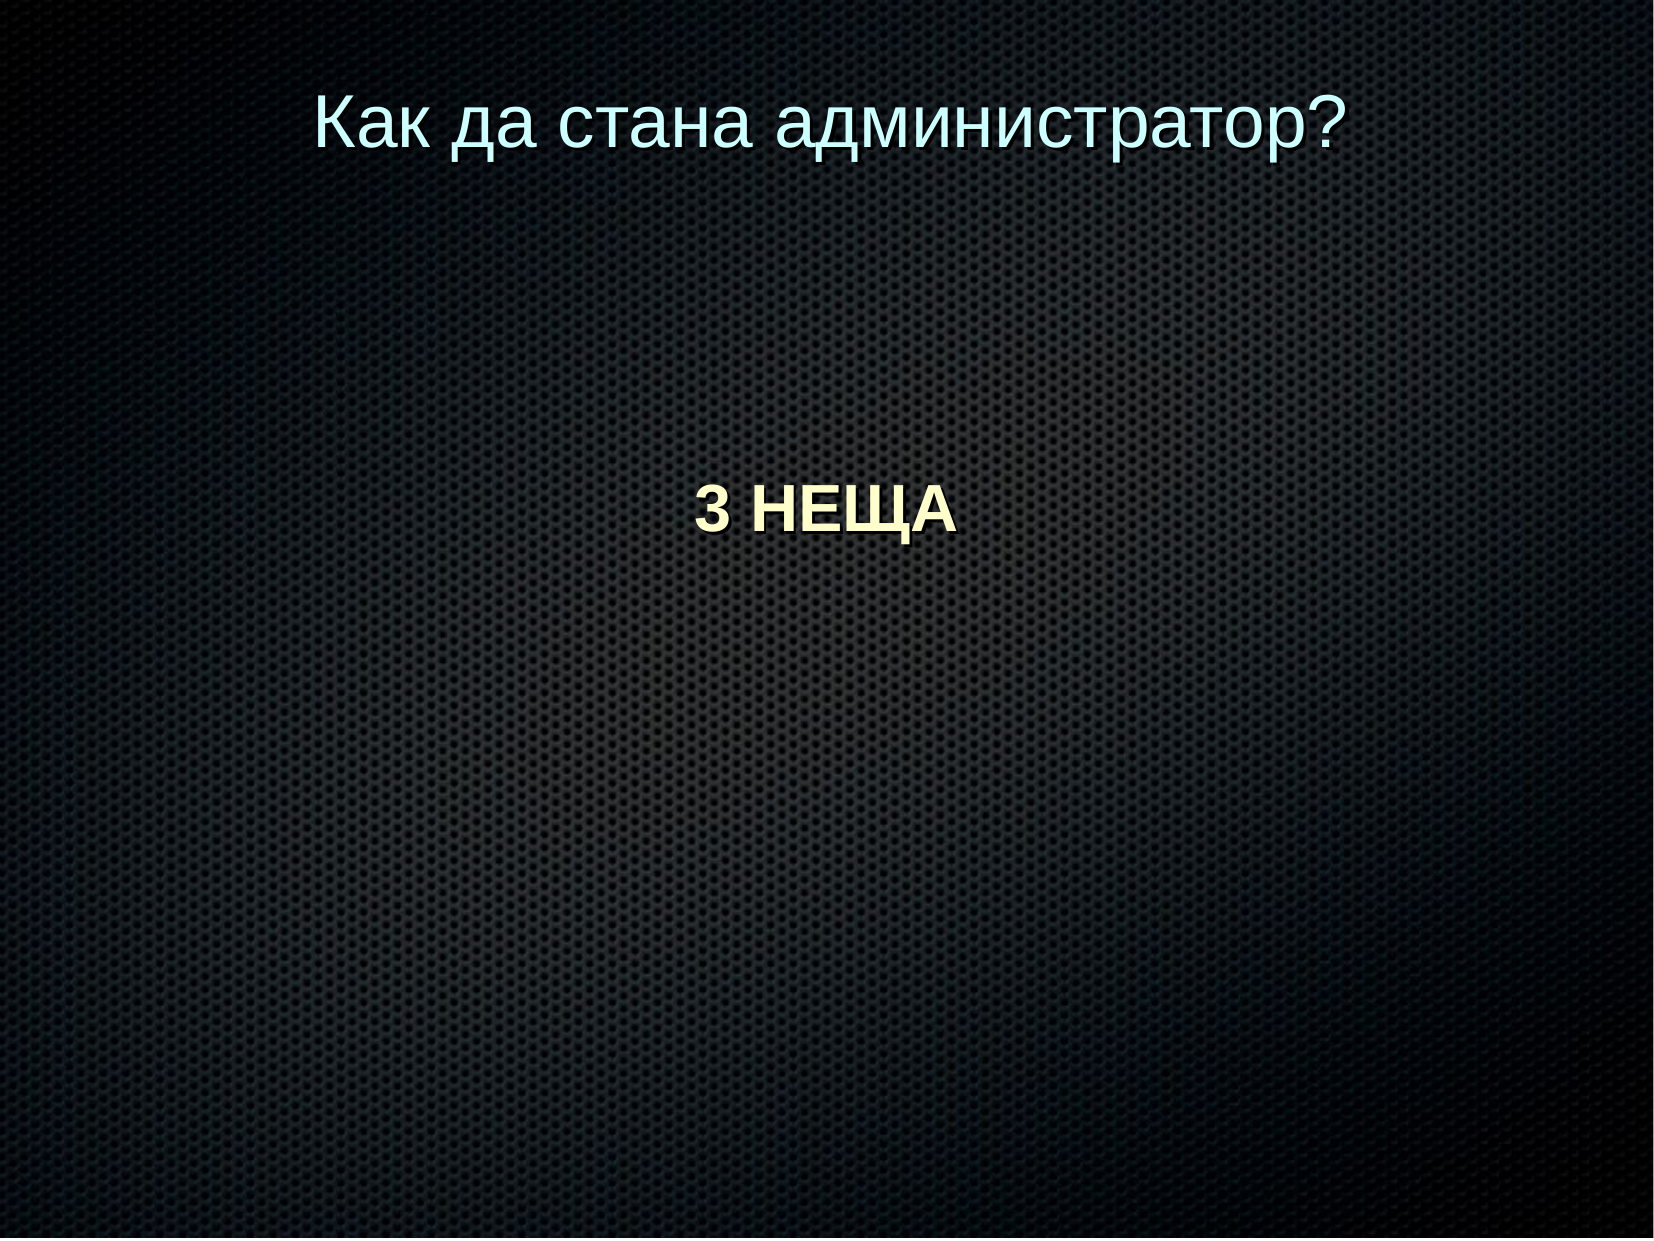

# Как да стана администратор?
3 НЕЩА